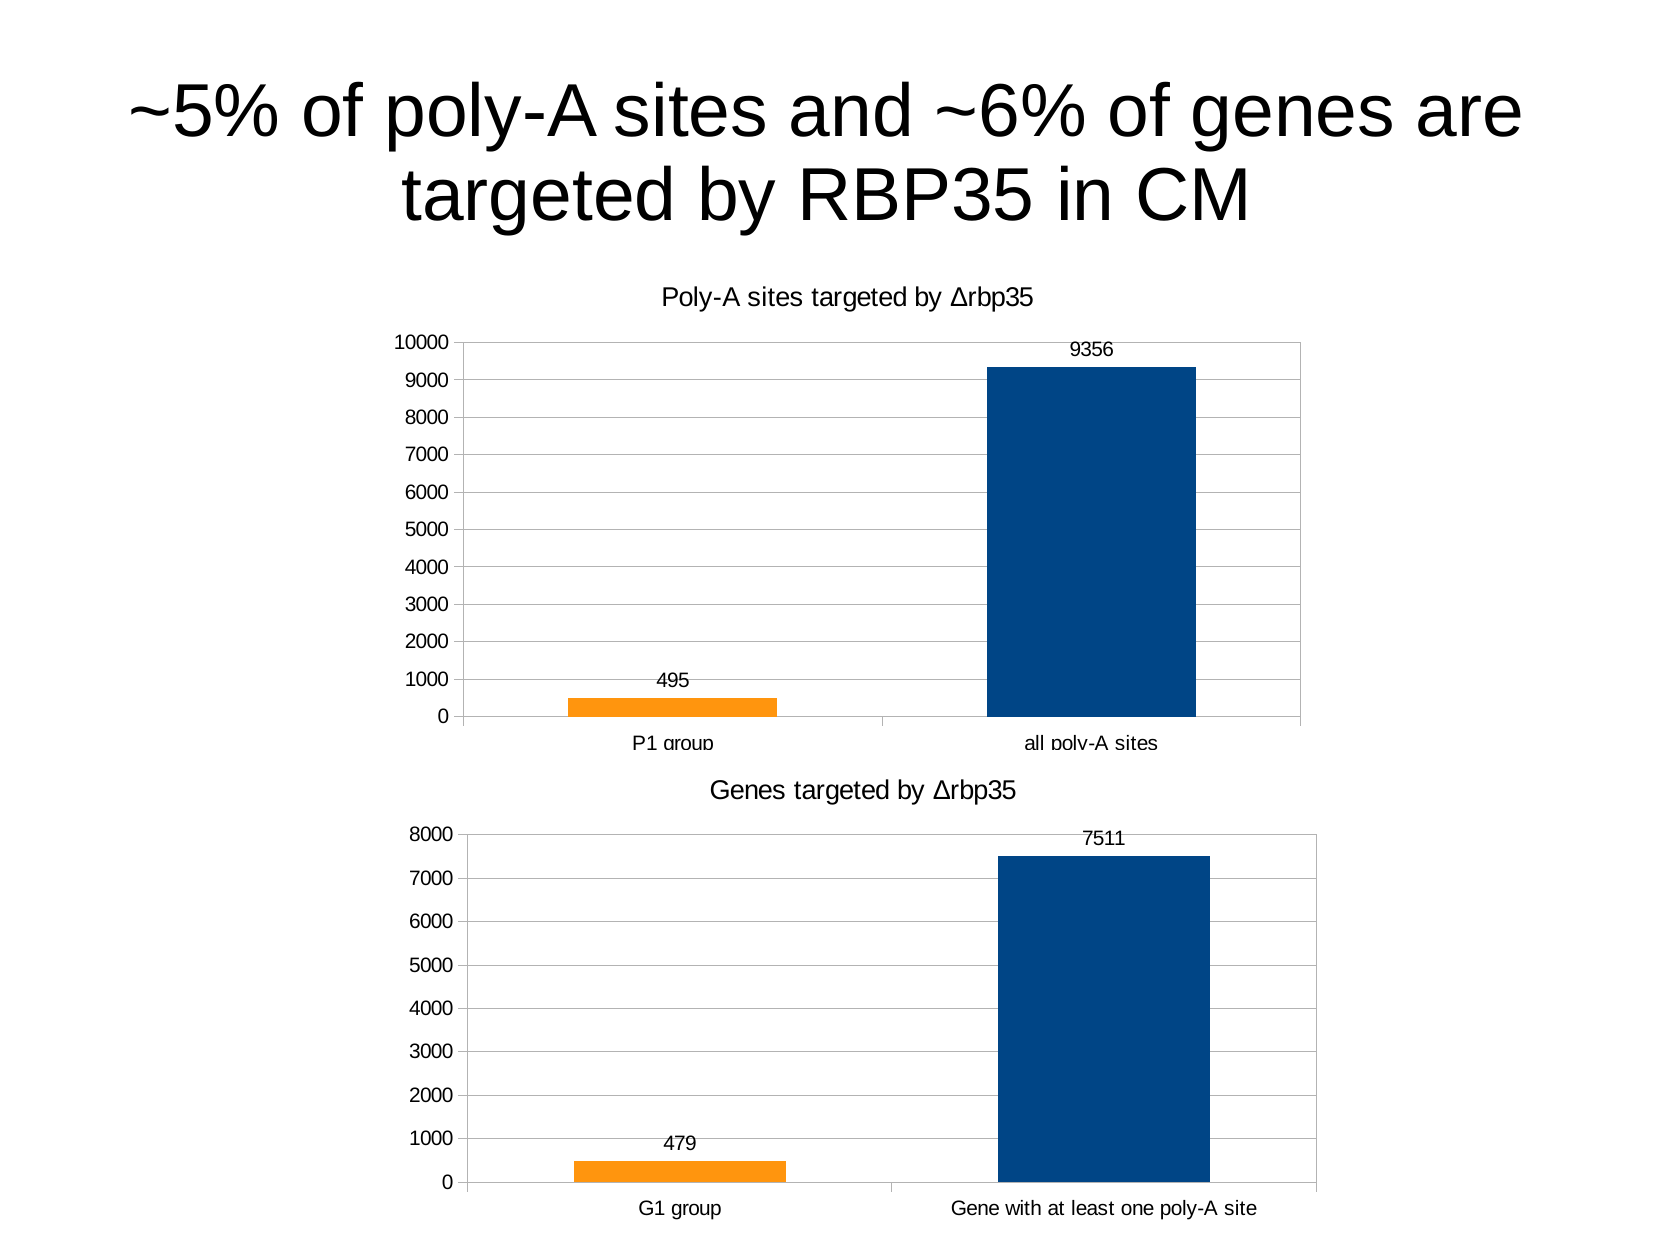

# ~5% of poly-A sites and ~6% of genes are targeted by RBP35 in CM
### Chart: Poly-A sites targeted by Δrbp35
| Category | Row 51 |
|---|---|
| P1 group | 495.0 |
| all poly-A sites | 9356.0 |
### Chart: Genes targeted by Δrbp35
| Category | Row 53 |
|---|---|
| G1 group | 479.0 |
| Gene with at least one poly-A site | 7511.0 |